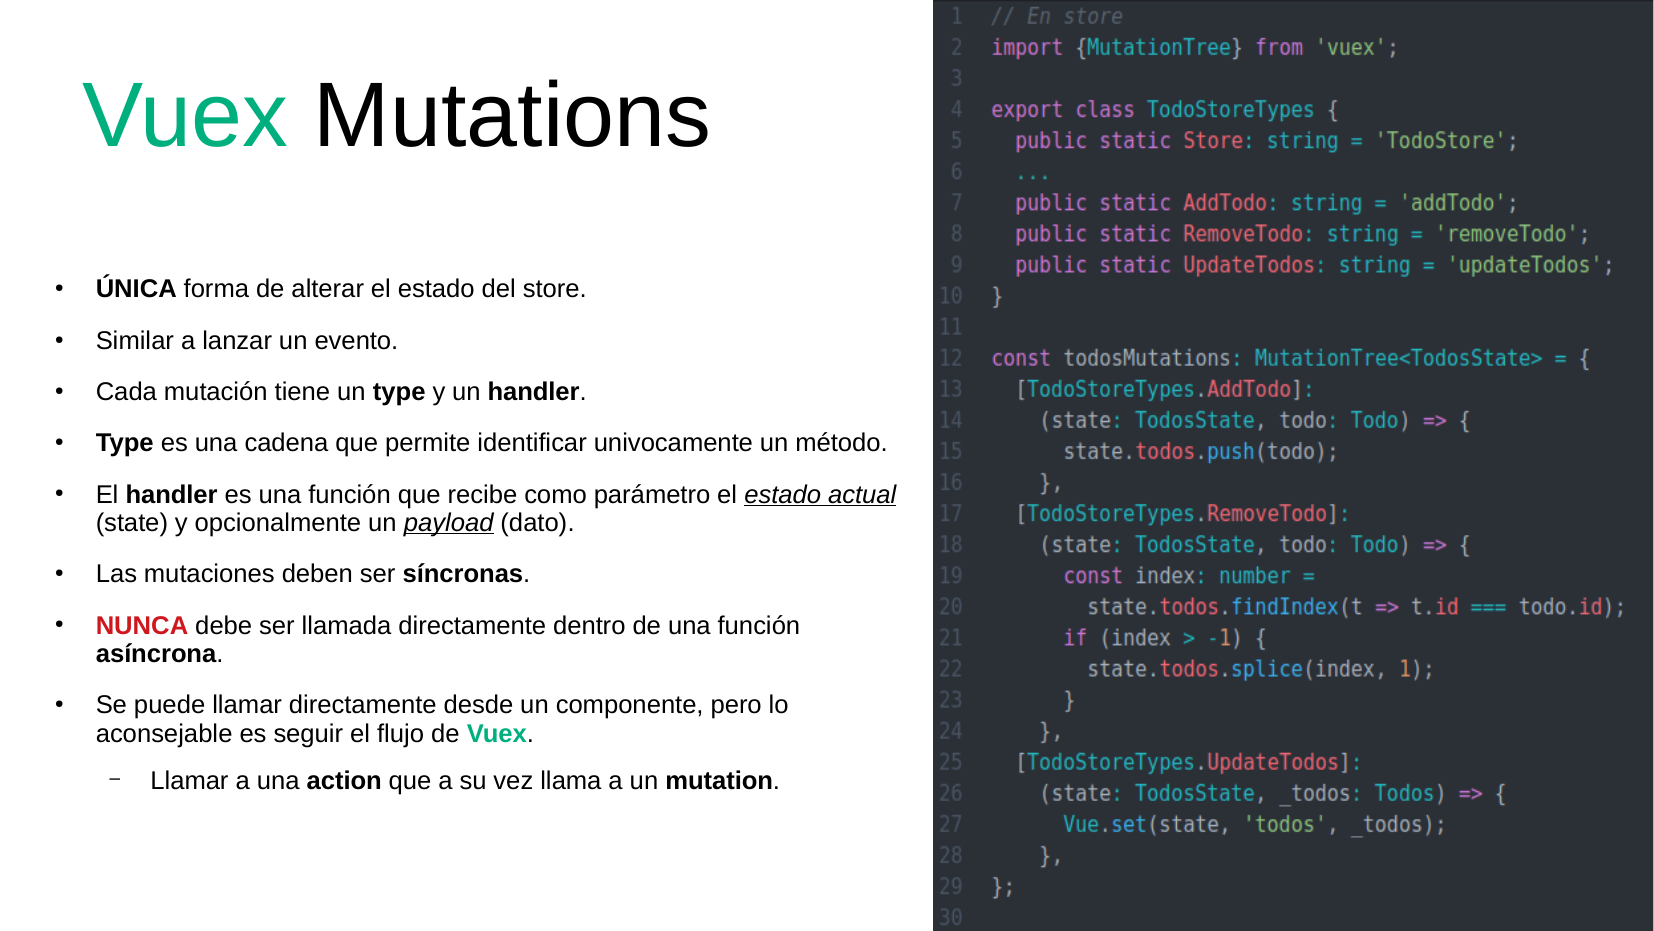

# Vuex Mutations
ÚNICA forma de alterar el estado del store.
Similar a lanzar un evento.
Cada mutación tiene un type y un handler.
Type es una cadena que permite identificar univocamente un método.
El handler es una función que recibe como parámetro el estado actual (state) y opcionalmente un payload (dato).
Las mutaciones deben ser síncronas.
NUNCA debe ser llamada directamente dentro de una función asíncrona.
Se puede llamar directamente desde un componente, pero lo aconsejable es seguir el flujo de Vuex.
Llamar a una action que a su vez llama a un mutation.
8